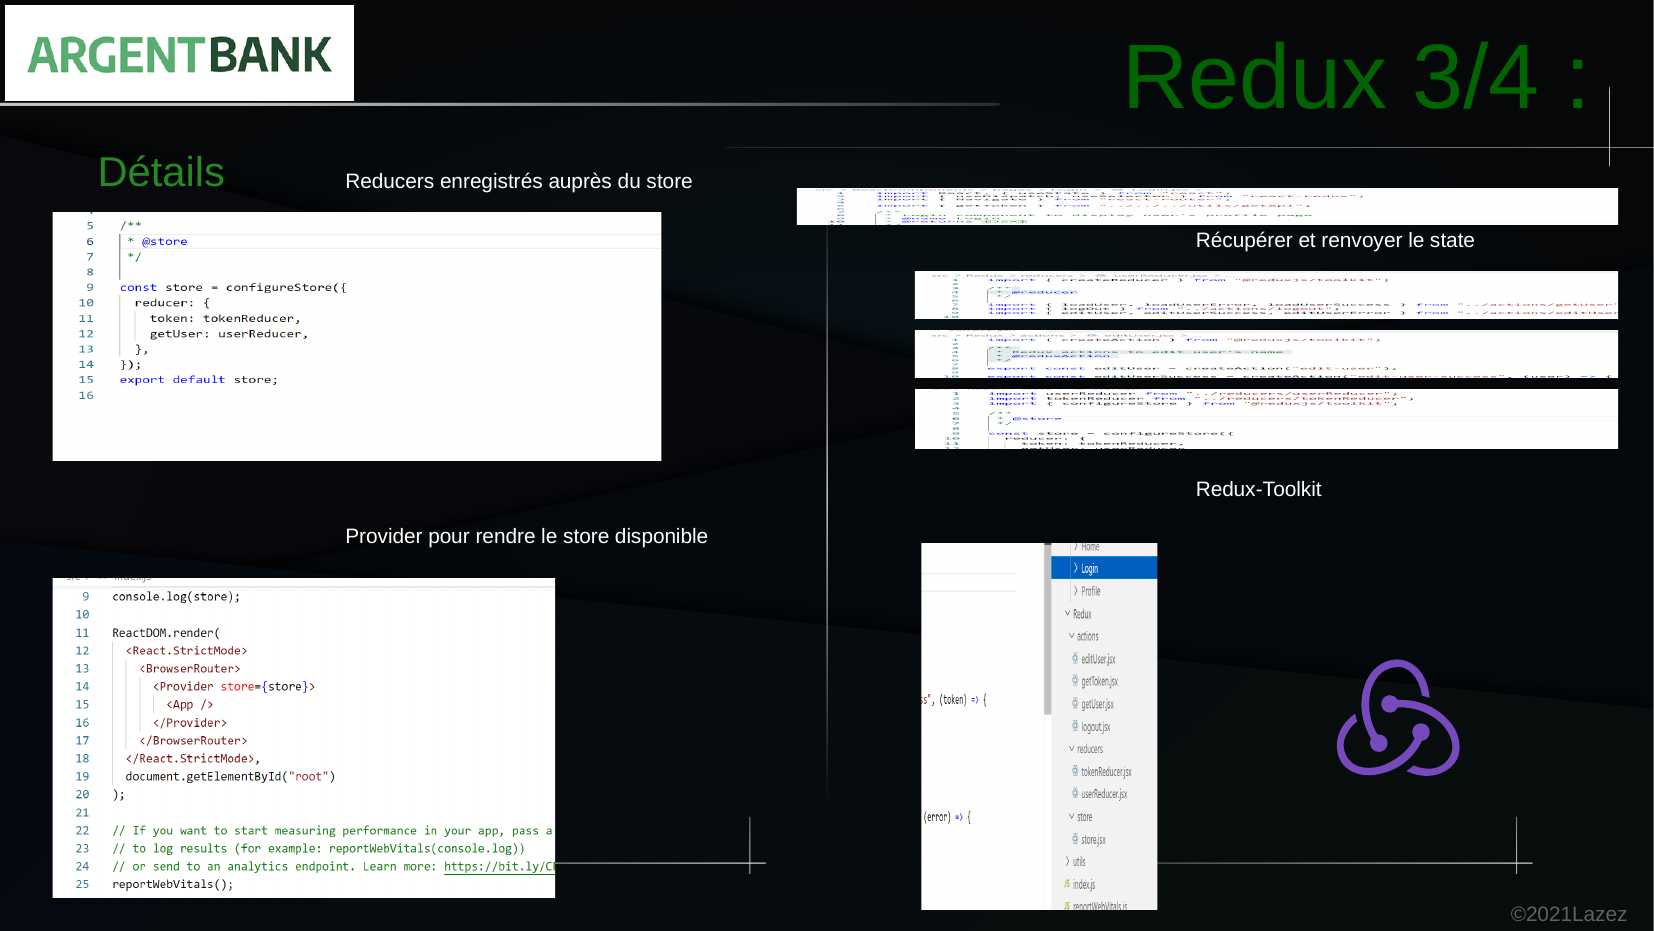

# Redux 3/4 :
Détails
Reducers enregistrés auprès du store
Récupérer et renvoyer le state
Redux-Toolkit
Provider pour rendre le store disponible
©2021Lazez